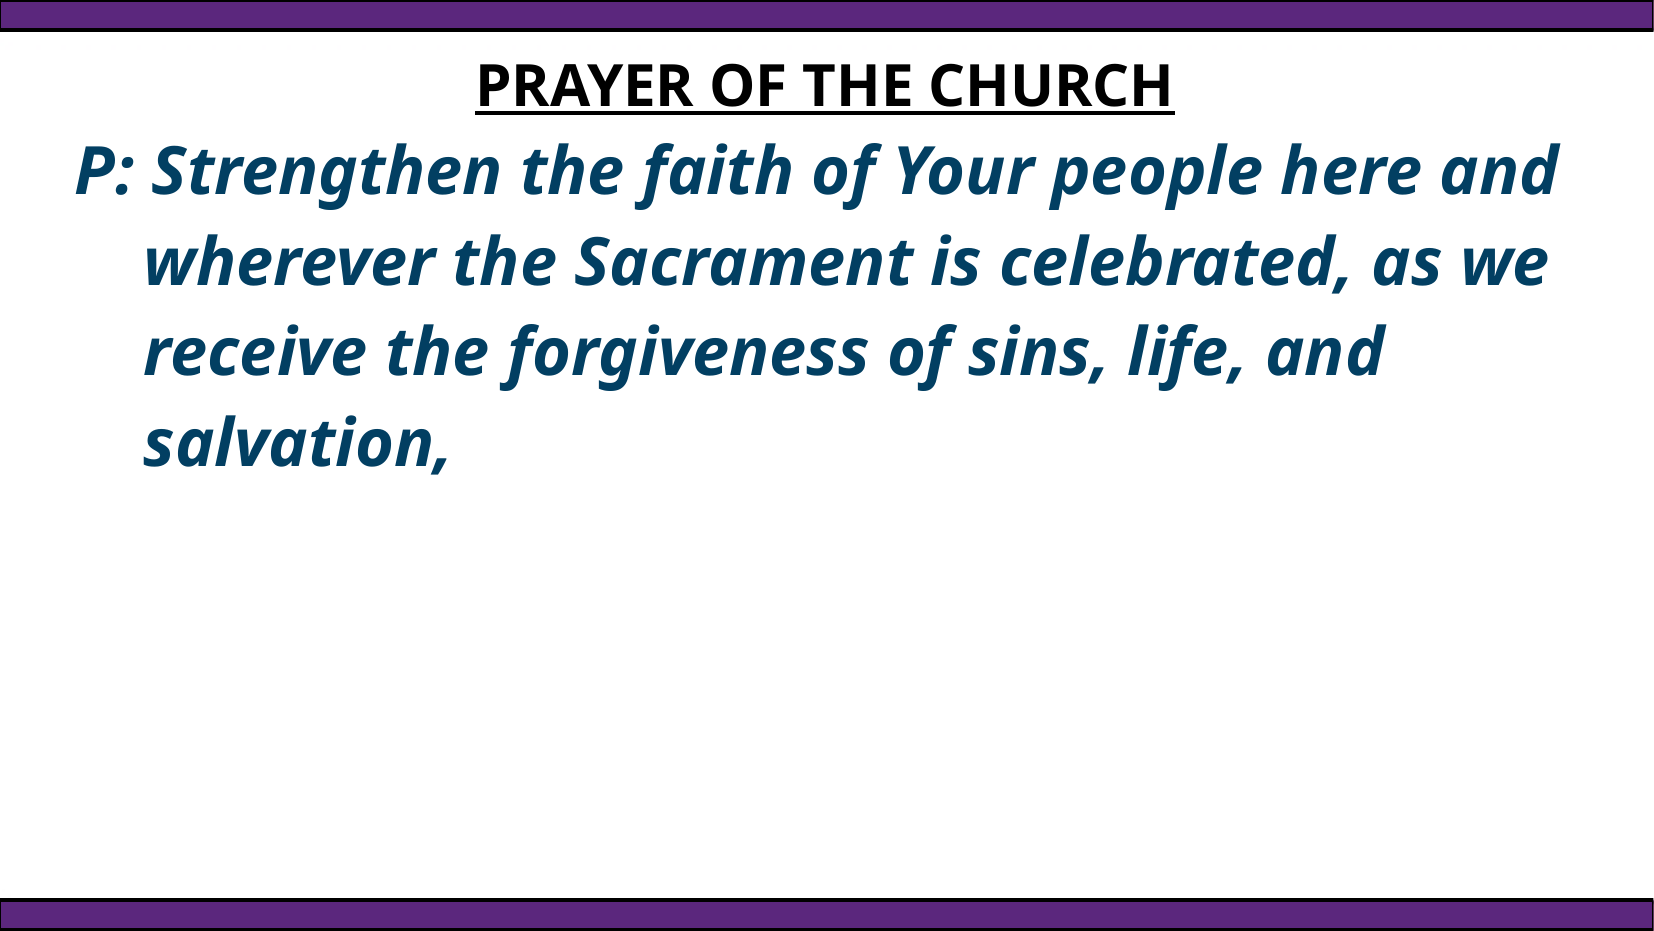

PRAYER OF THE CHURCH
P:	 Strengthen the faith of Your people here and
 wherever the Sacrament is celebrated, as we
 receive the forgiveness of sins, life, and
 salvation,